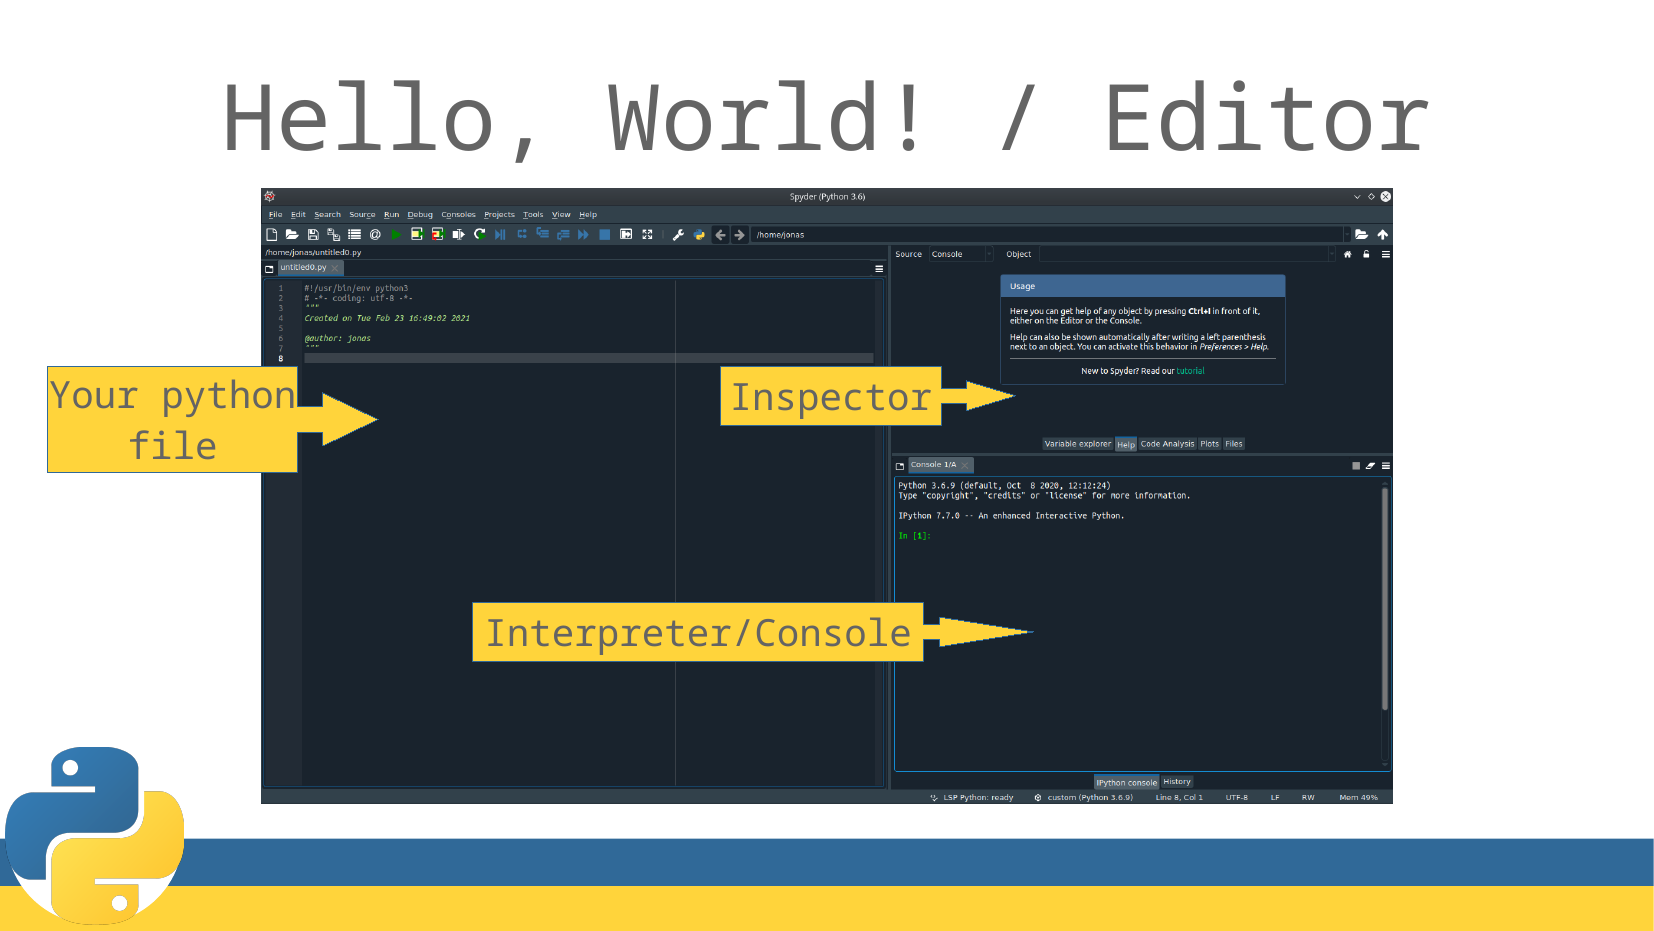

# Hello, World! / Editor
Your python
file
Inspector
Interpreter/Console